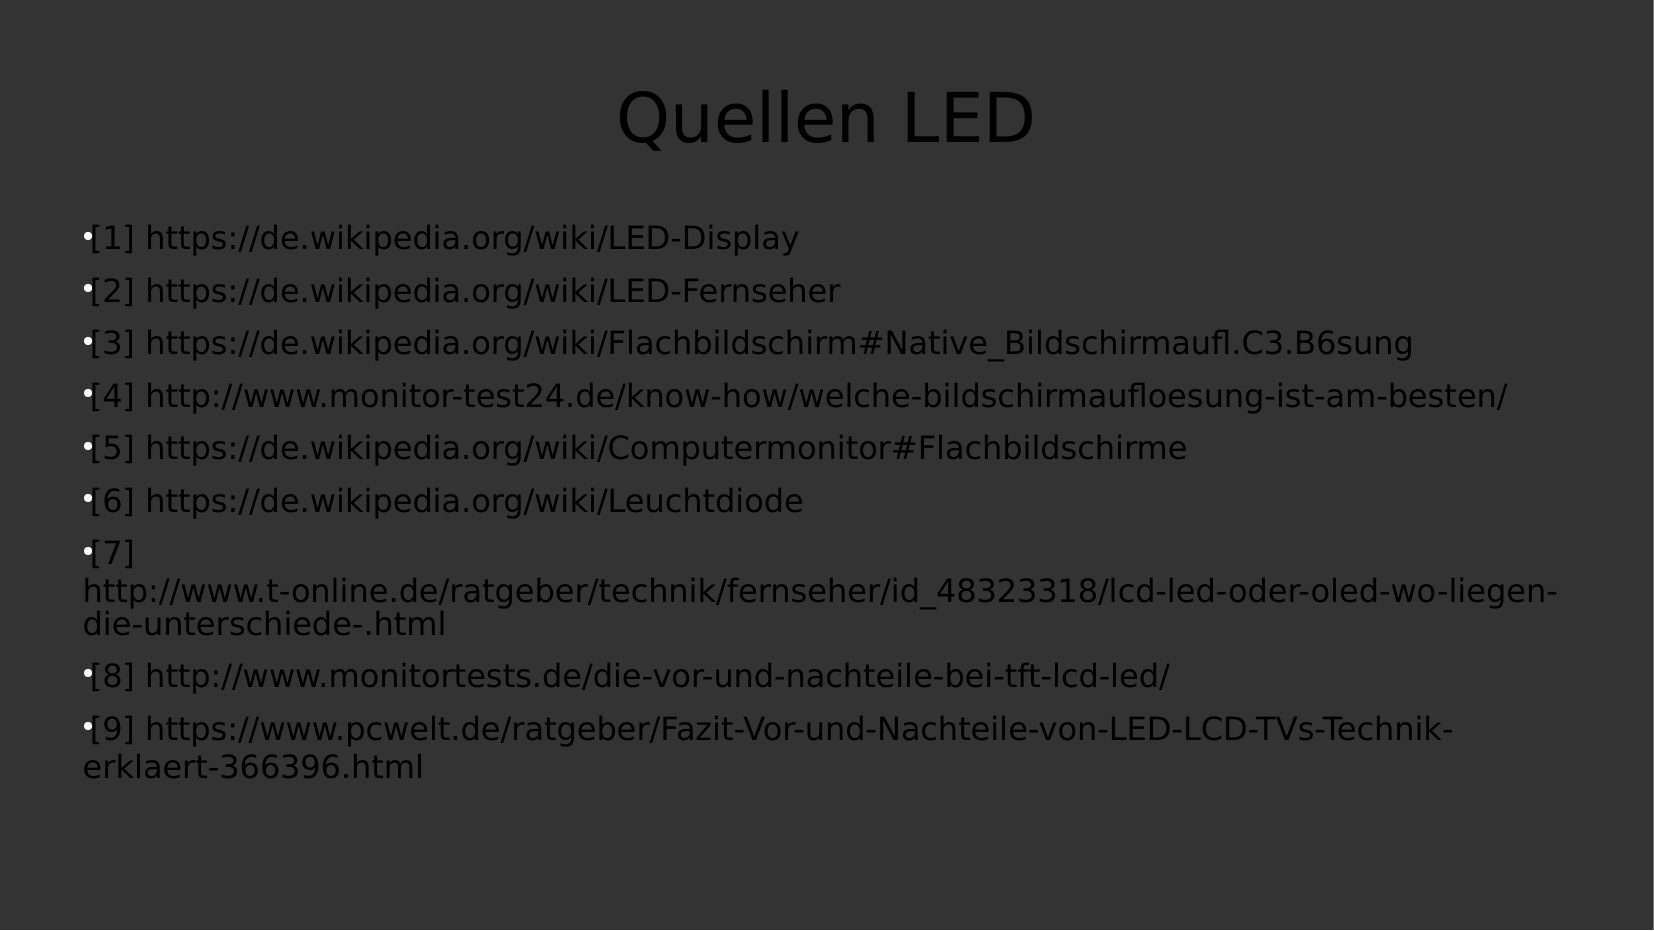

# Quellen LED
[1] https://de.wikipedia.org/wiki/LED-Display
[2] https://de.wikipedia.org/wiki/LED-Fernseher
[3] https://de.wikipedia.org/wiki/Flachbildschirm#Native_Bildschirmaufl.C3.B6sung
[4] http://www.monitor-test24.de/know-how/welche-bildschirmaufloesung-ist-am-besten/
[5] https://de.wikipedia.org/wiki/Computermonitor#Flachbildschirme
[6] https://de.wikipedia.org/wiki/Leuchtdiode
[7] http://www.t-online.de/ratgeber/technik/fernseher/id_48323318/lcd-led-oder-oled-wo-liegen-die-unterschiede-.html
[8] http://www.monitortests.de/die-vor-und-nachteile-bei-tft-lcd-led/
[9] https://www.pcwelt.de/ratgeber/Fazit-Vor-und-Nachteile-von-LED-LCD-TVs-Technik-erklaert-366396.html